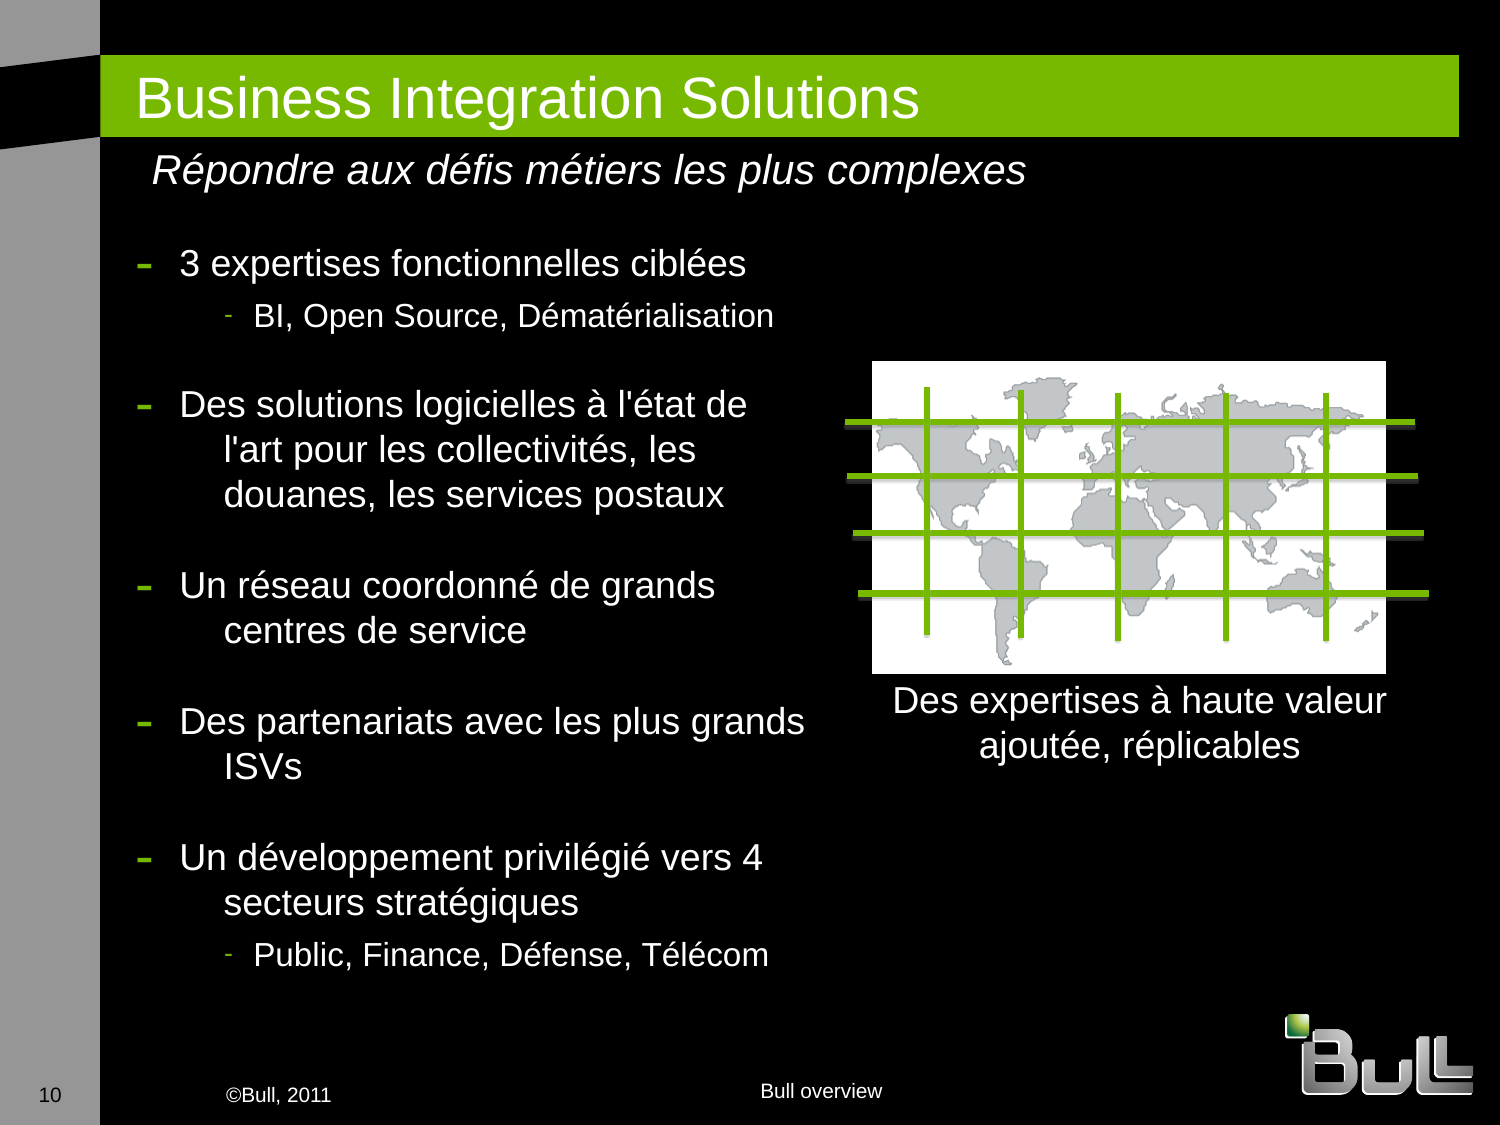

# Business Integration Solutions
Répondre aux défis métiers les plus complexes
3 expertises fonctionnelles ciblées
BI, Open Source, Dématérialisation
Des solutions logicielles à l'état de l'art pour les collectivités, les douanes, les services postaux
Un réseau coordonné de grands centres de service
Des partenariats avec les plus grands ISVs
Un développement privilégié vers 4 secteurs stratégiques
Public, Finance, Défense, Télécom
Des expertises à haute valeur ajoutée, réplicables